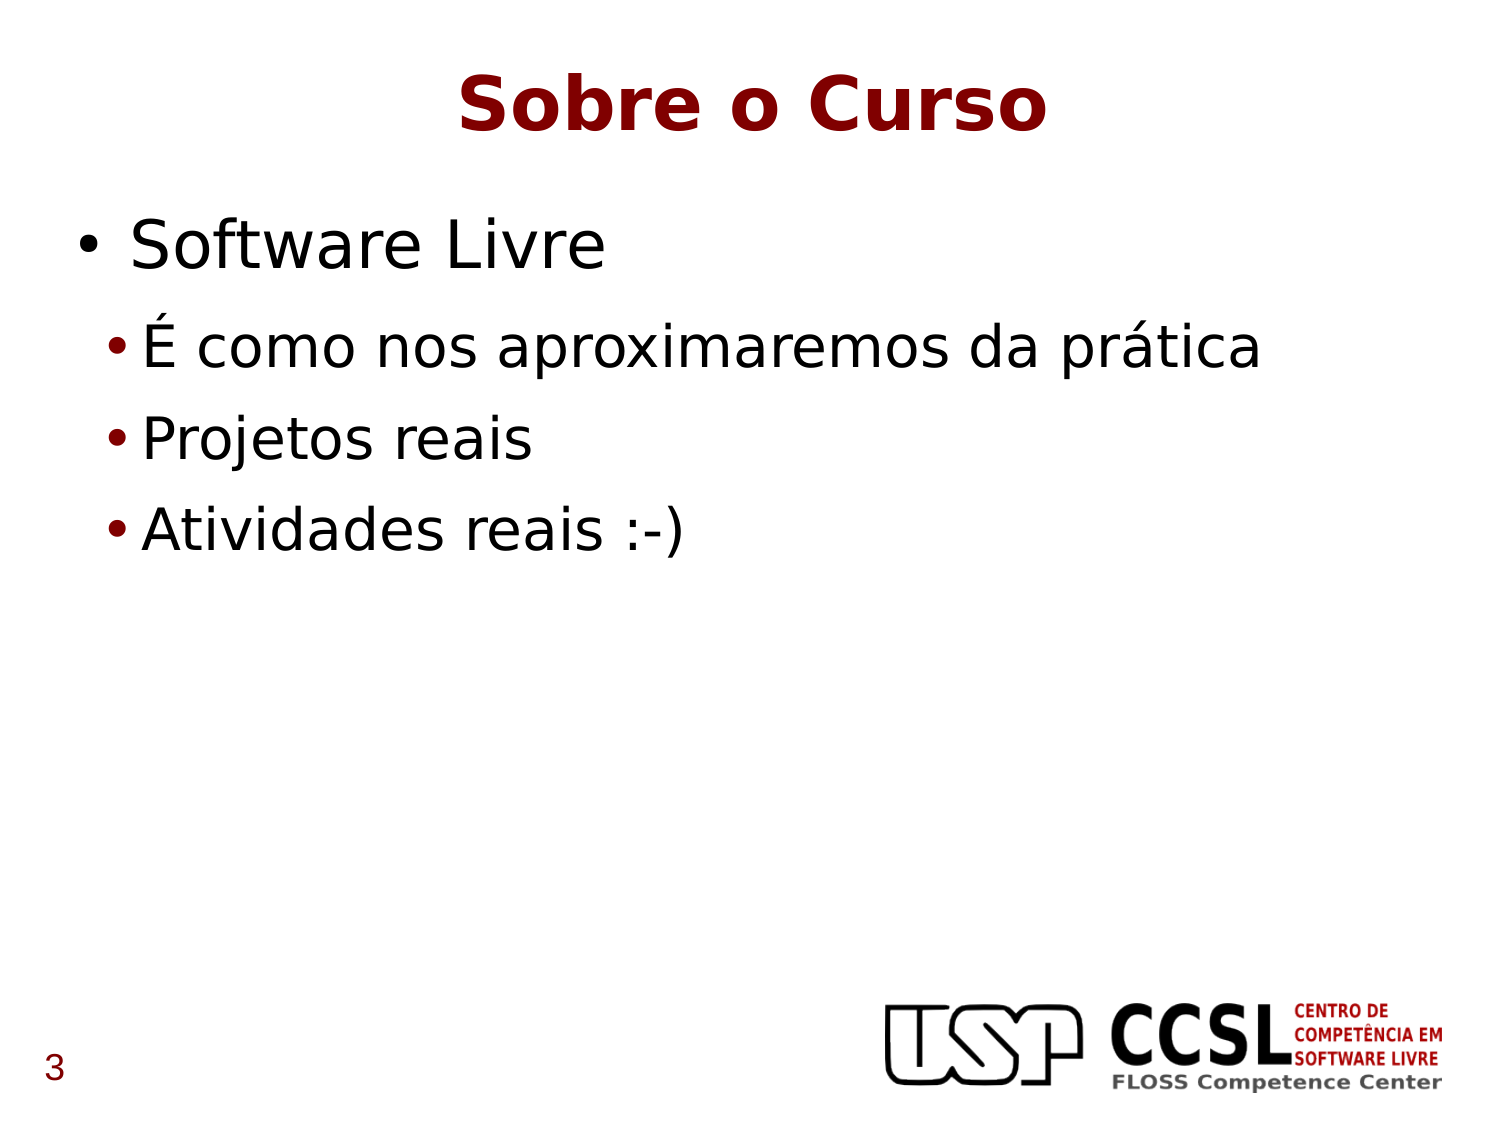

# Sobre o Curso
Software Livre
É como nos aproximaremos da prática
Projetos reais
Atividades reais :-)